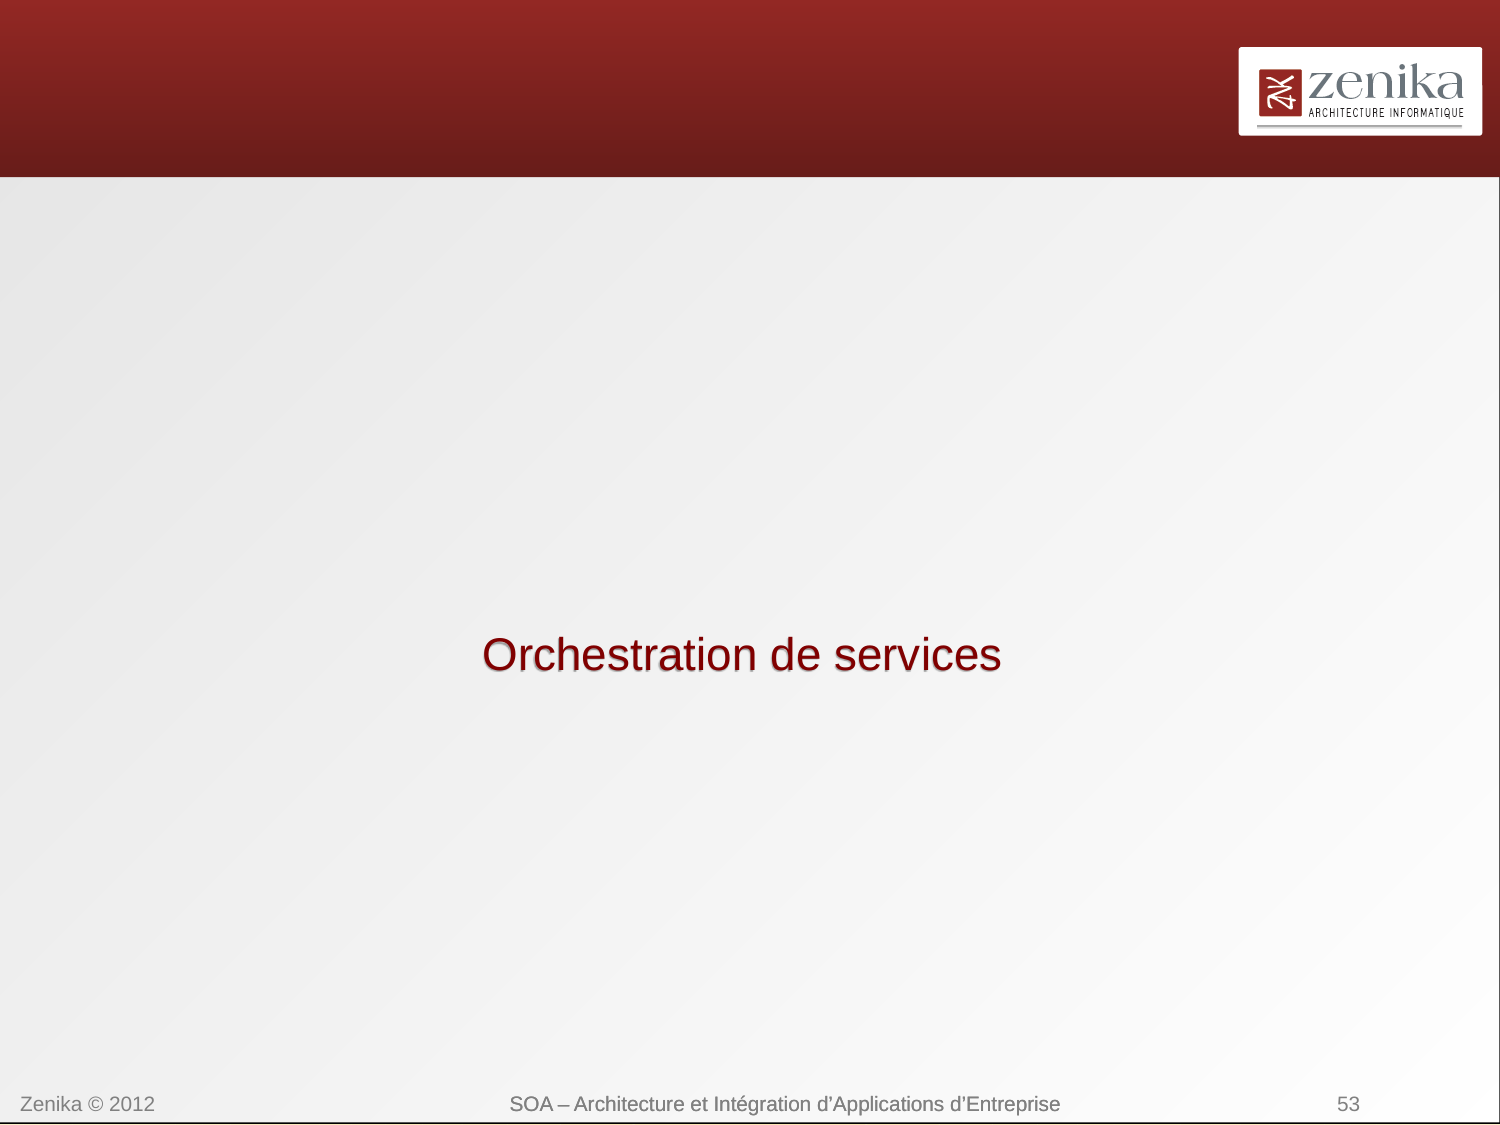

#
Orchestration de services
SOA – Architecture et Intégration d’Applications d’Entreprise